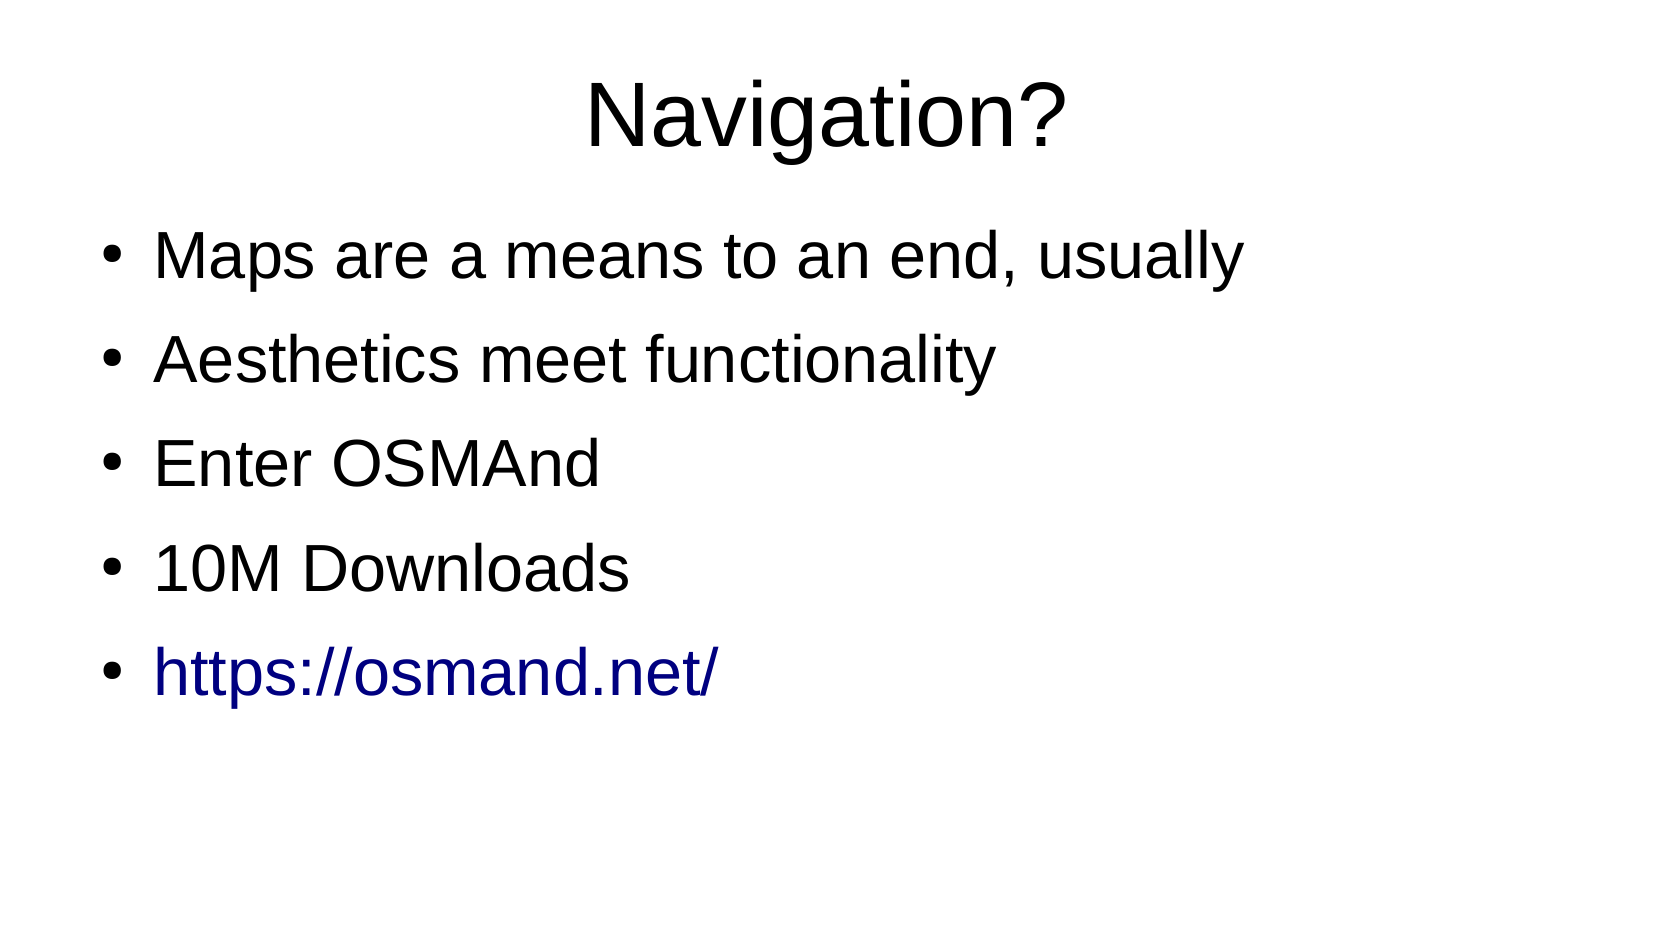

# Navigation?
Maps are a means to an end, usually
Aesthetics meet functionality
Enter OSMAnd
10M Downloads
https://osmand.net/